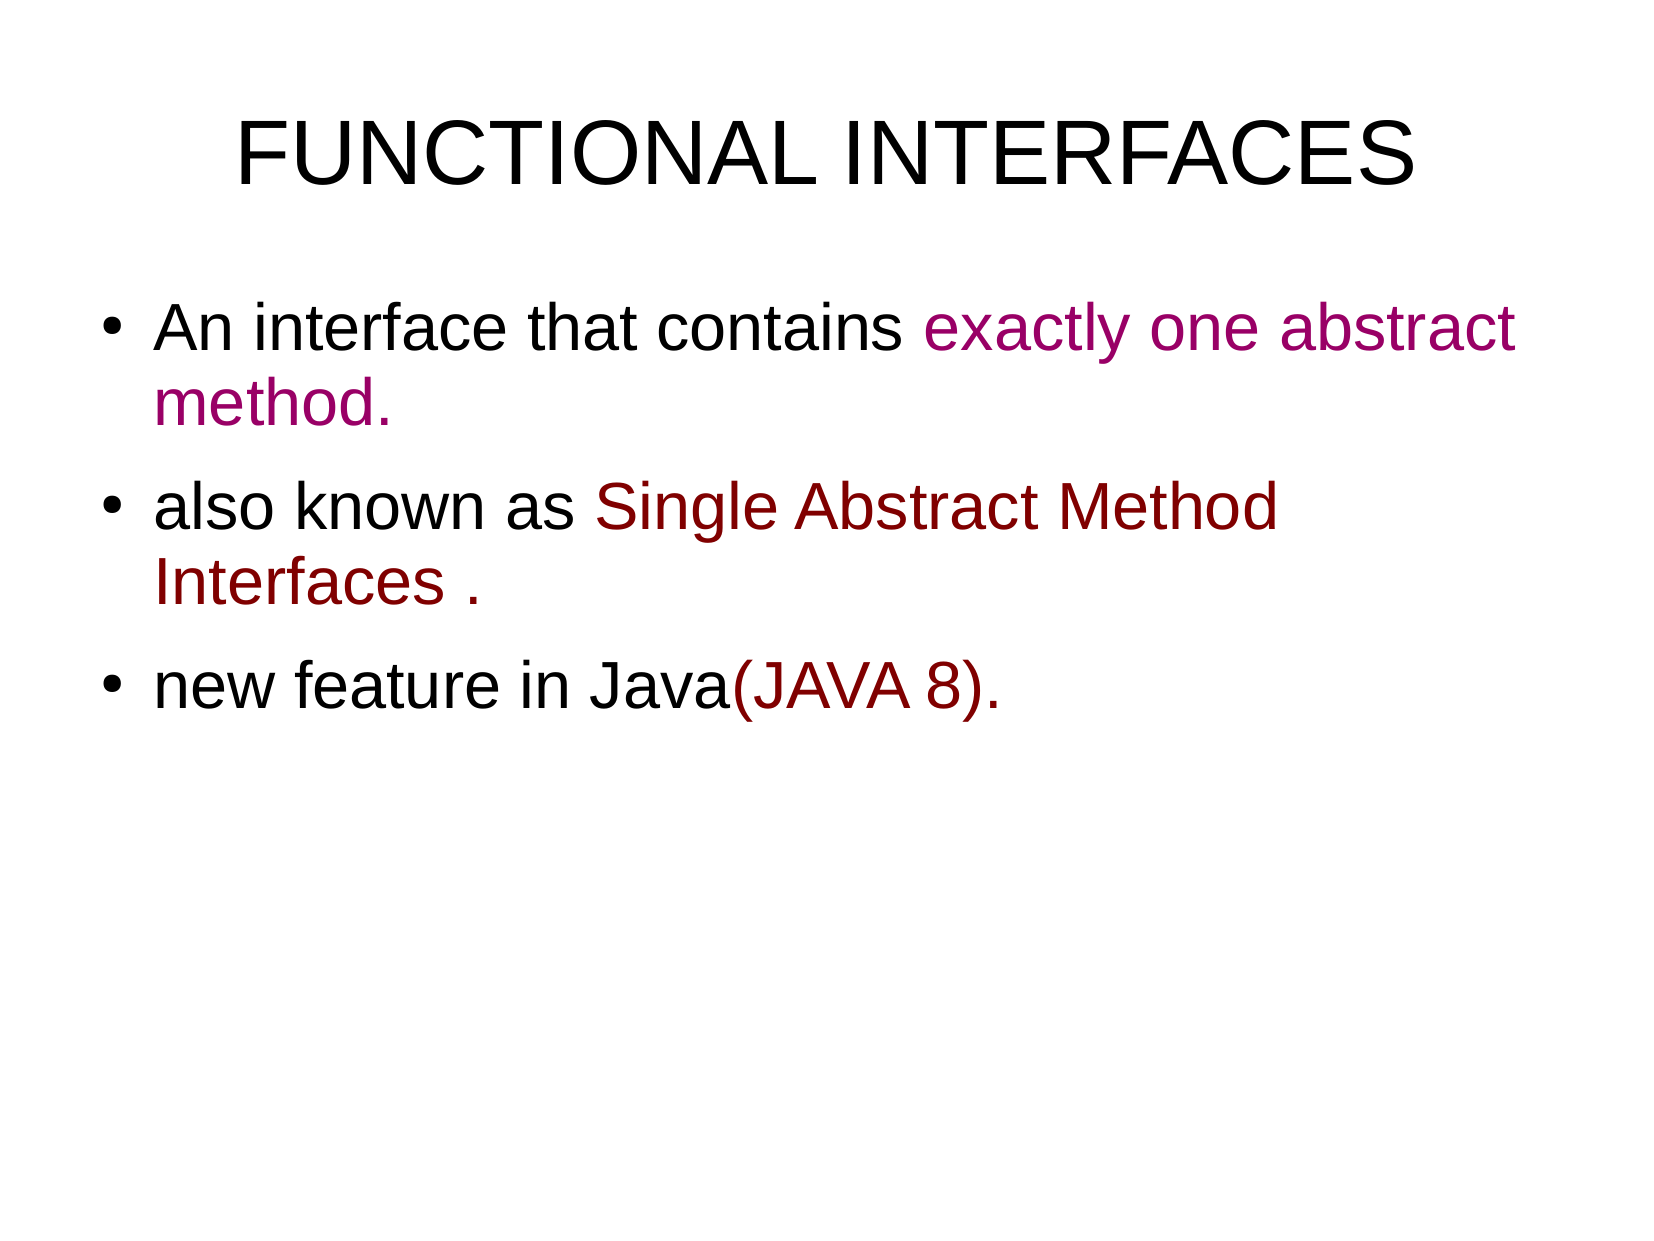

# FUNCTIONAL INTERFACES
An interface that contains exactly one abstract method.
also known as Single Abstract Method Interfaces .
new feature in Java(JAVA 8).